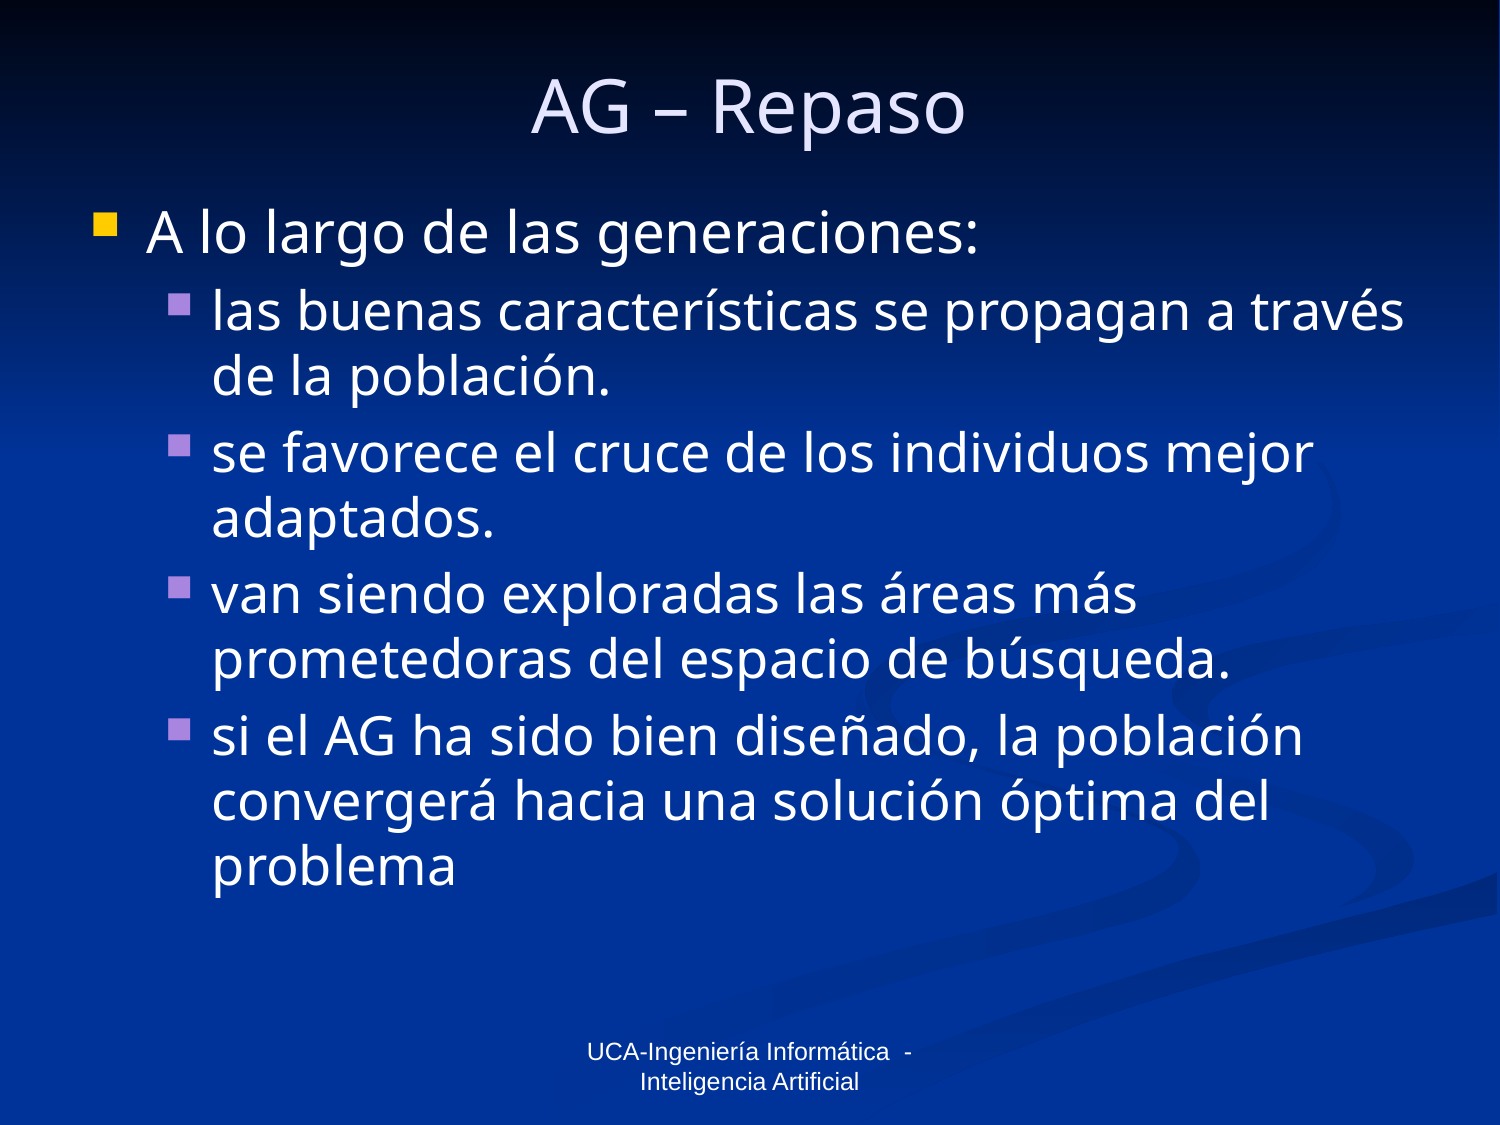

# AG – Repaso
A lo largo de las generaciones:
las buenas características se propagan a través de la población.
se favorece el cruce de los individuos mejor adaptados.
van siendo exploradas las áreas más prometedoras del espacio de búsqueda.
si el AG ha sido bien diseñado, la población convergerá hacia una solución óptima del problema
UCA-Ingeniería Informática - Inteligencia Artificial